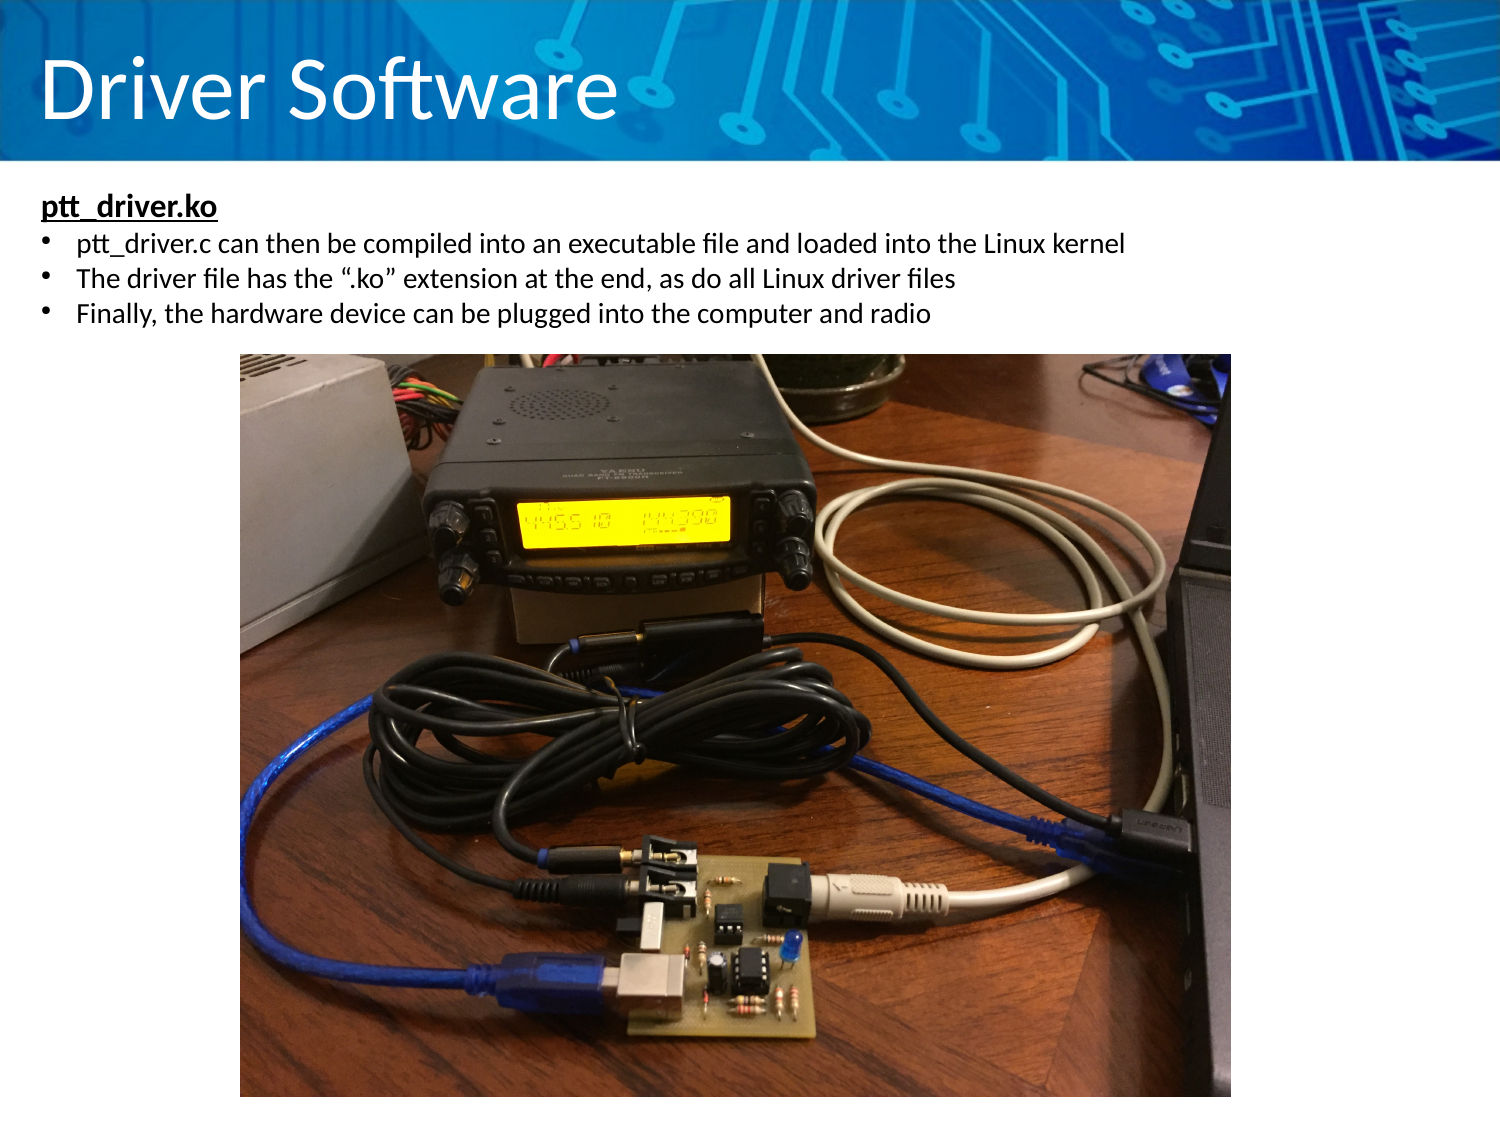

# Driver Software
ptt_driver.ko
ptt_driver.c can then be compiled into an executable file and loaded into the Linux kernel
The driver file has the “.ko” extension at the end, as do all Linux driver files
Finally, the hardware device can be plugged into the computer and radio